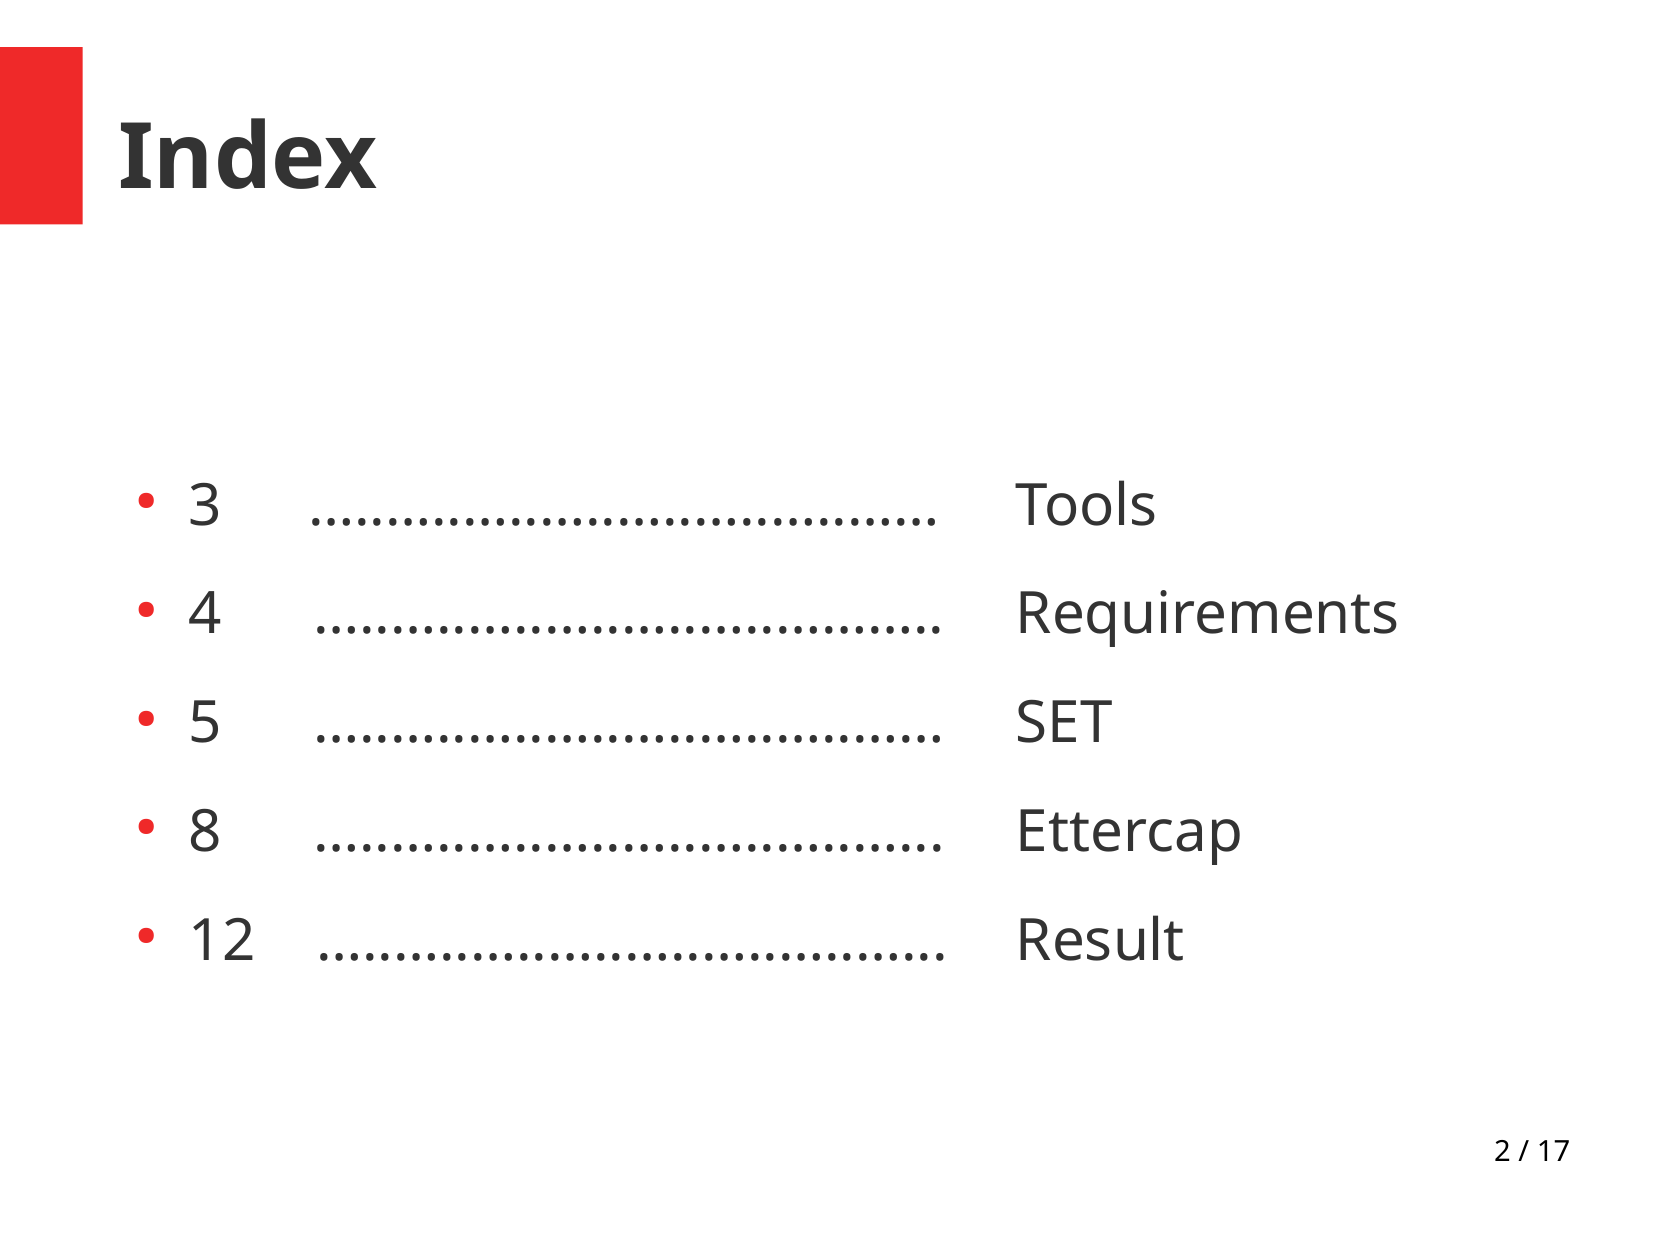

# Index
3	 …..…..…..…..…..…..…..……	 Tools
4 …..…..…..…..…..…..………..	 Requirements
5 …..…..…..…..…..…..…..……	 SET
8 …..…..…..…..…..…..…..…... 	 Ettercap
12 …..…..…..…..…..…..…..…... 	 Result
2